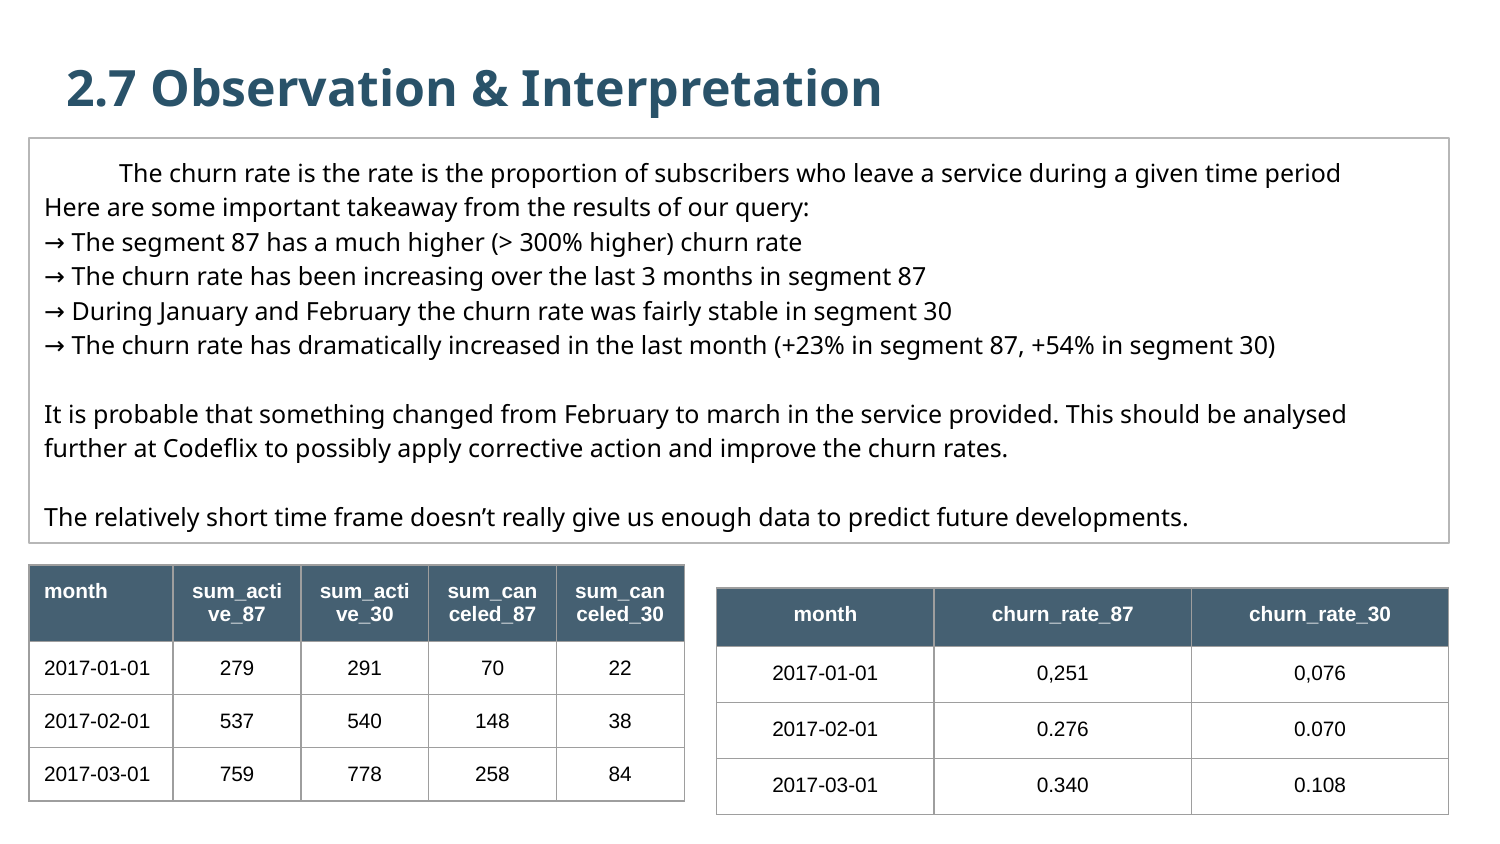

2.7 Observation & Interpretation
The churn rate is the rate is the proportion of subscribers who leave a service during a given time period
Here are some important takeaway from the results of our query:
→ The segment 87 has a much higher (> 300% higher) churn rate
→ The churn rate has been increasing over the last 3 months in segment 87
→ During January and February the churn rate was fairly stable in segment 30
→ The churn rate has dramatically increased in the last month (+23% in segment 87, +54% in segment 30)
It is probable that something changed from February to march in the service provided. This should be analysed further at Codeflix to possibly apply corrective action and improve the churn rates.
The relatively short time frame doesn’t really give us enough data to predict future developments.
| month | sum\_active\_87 | sum\_active\_30 | sum\_canceled\_87 | sum\_canceled\_30 |
| --- | --- | --- | --- | --- |
| 2017-01-01 | 279 | 291 | 70 | 22 |
| 2017-02-01 | 537 | 540 | 148 | 38 |
| 2017-03-01 | 759 | 778 | 258 | 84 |
| month | churn\_rate\_87 | churn\_rate\_30 |
| --- | --- | --- |
| 2017-01-01 | 0,251 | 0,076 |
| 2017-02-01 | 0.276 | 0.070 |
| 2017-03-01 | 0.340 | 0.108 |